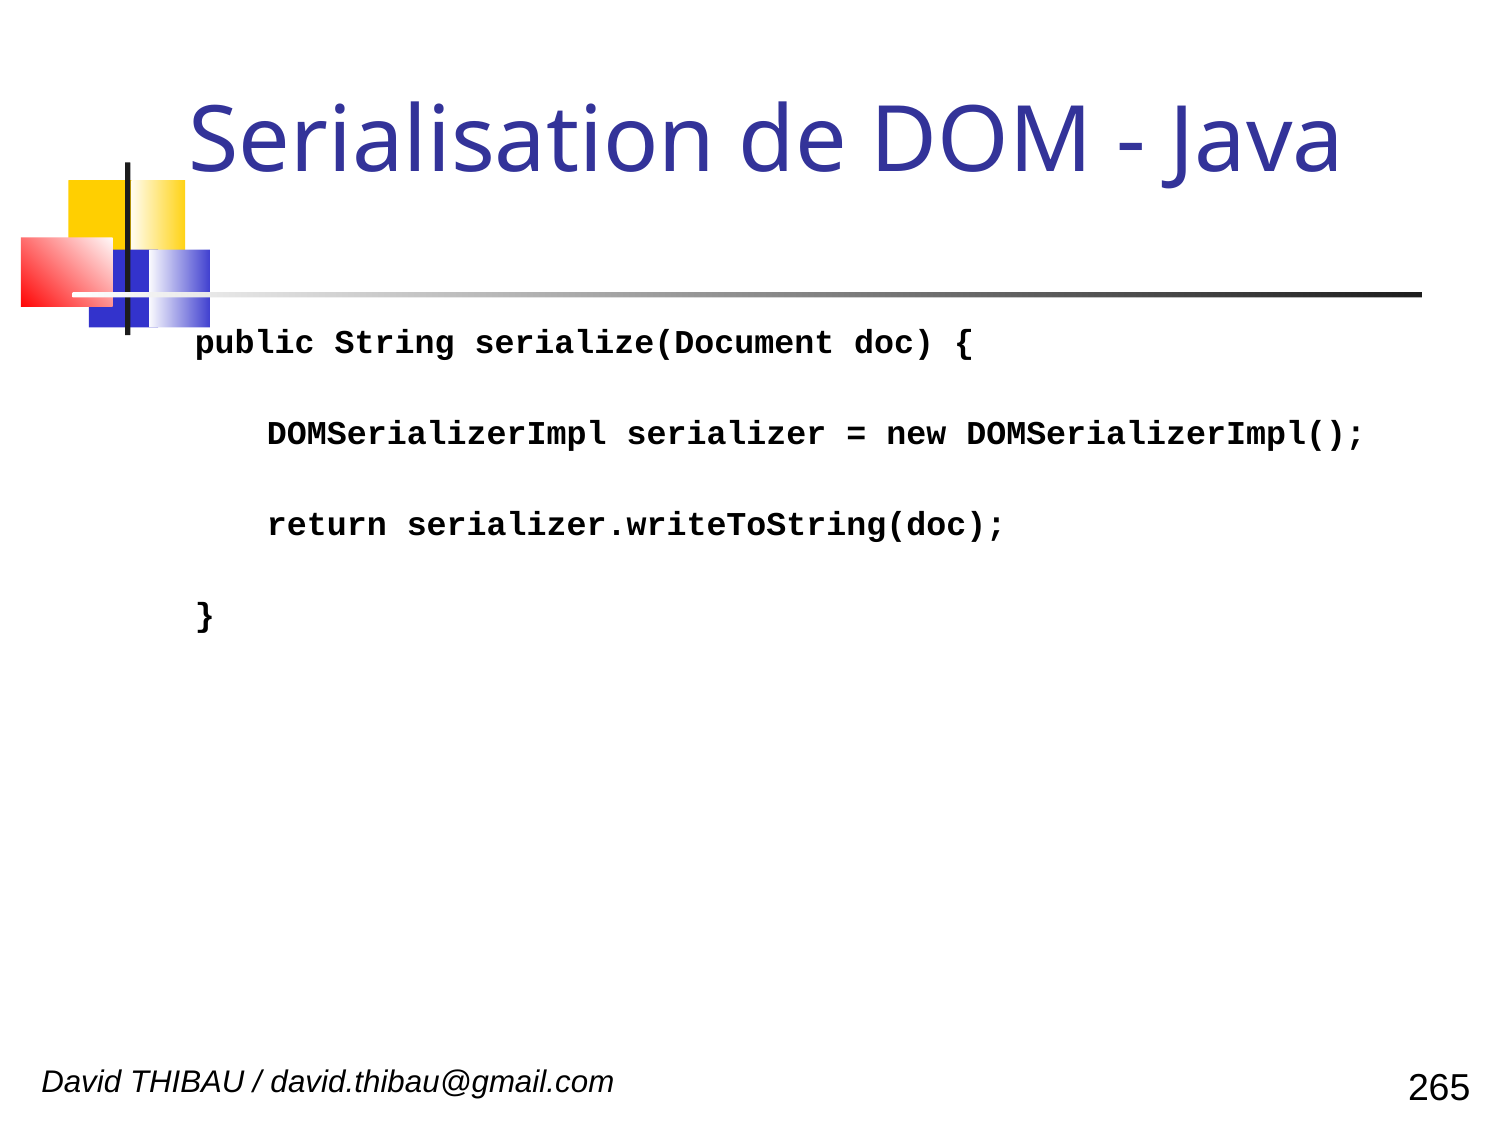

# Serialisation de DOM - Java
public String serialize(Document doc) {
		DOMSerializerImpl serializer = new DOMSerializerImpl();
		return serializer.writeToString(doc);
}